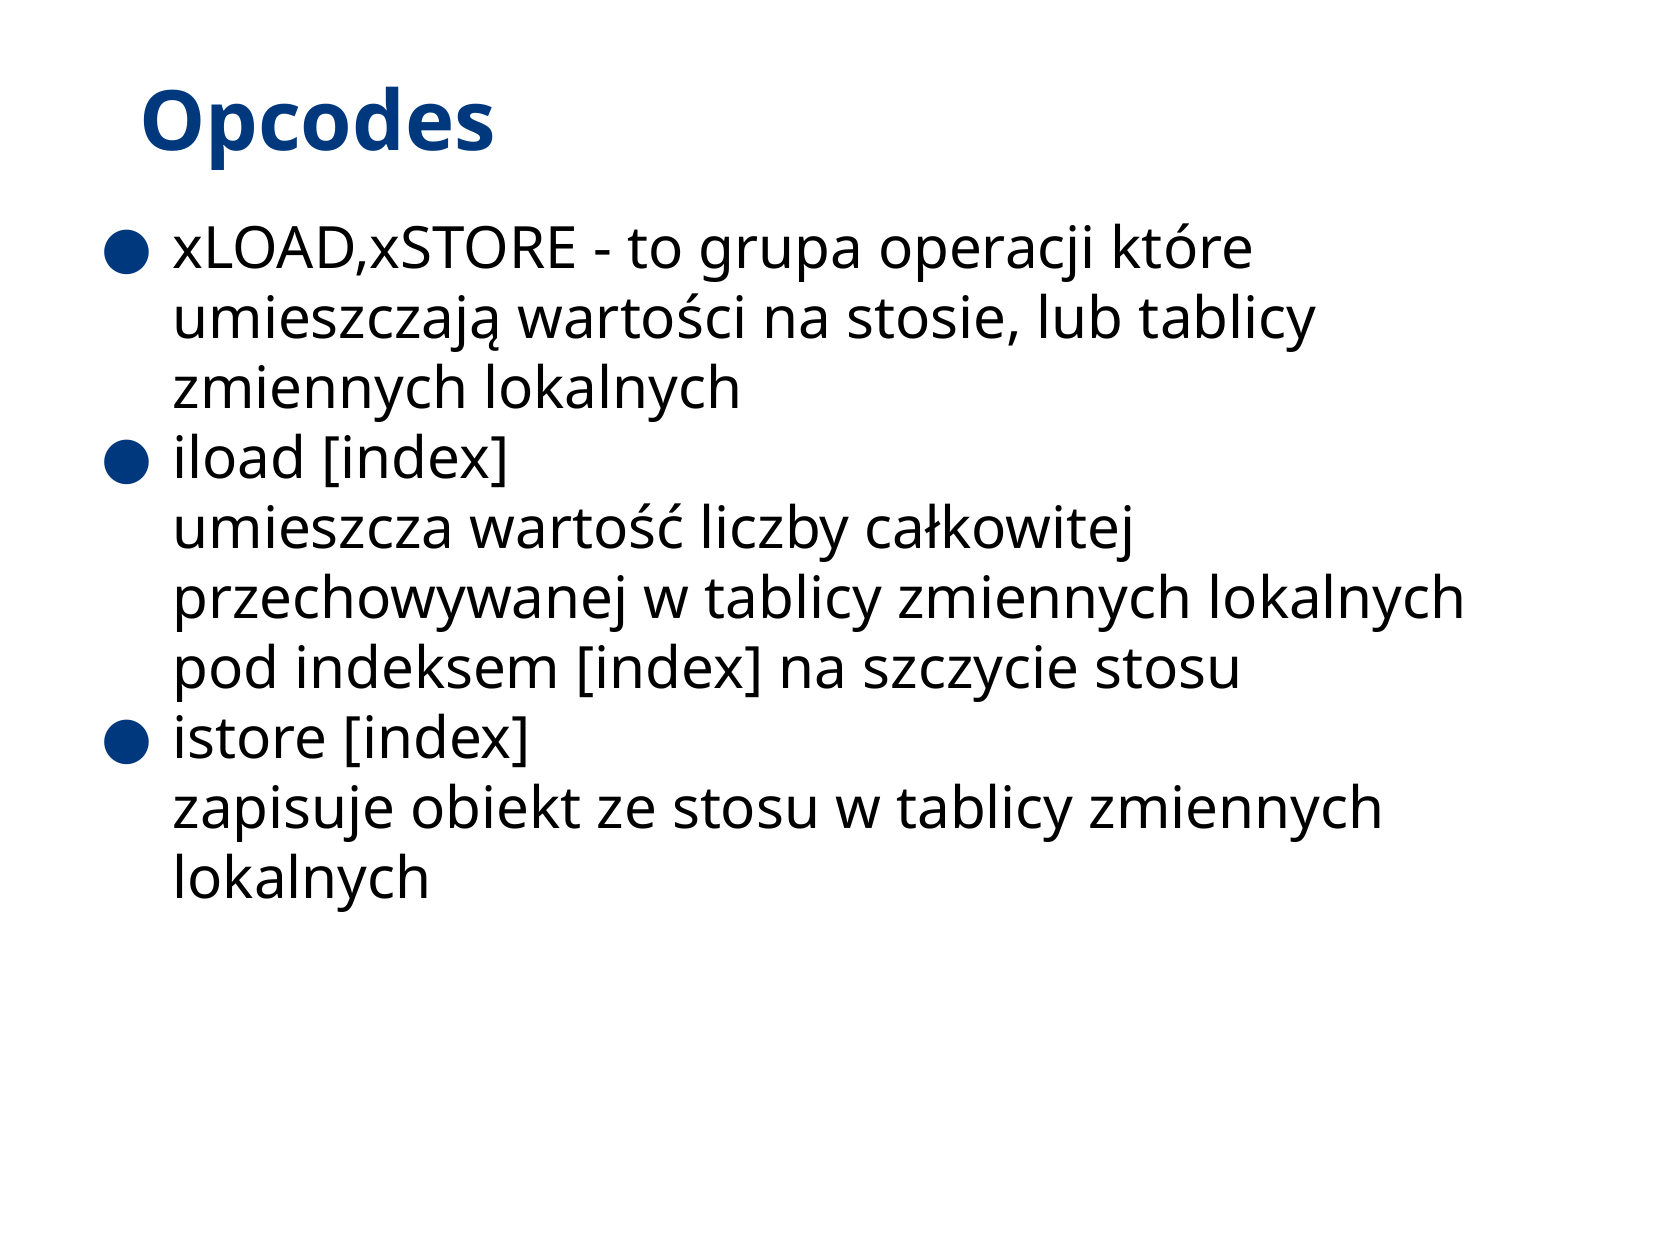

Opcodes
# xLOAD,xSTORE - to grupa operacji które umieszczają wartości na stosie, lub tablicy zmiennych lokalnych
iload [index]
umieszcza wartość liczby całkowitej przechowywanej w tablicy zmiennych lokalnych pod indeksem [index] na szczycie stosu
istore [index]
zapisuje obiekt ze stosu w tablicy zmiennych lokalnych